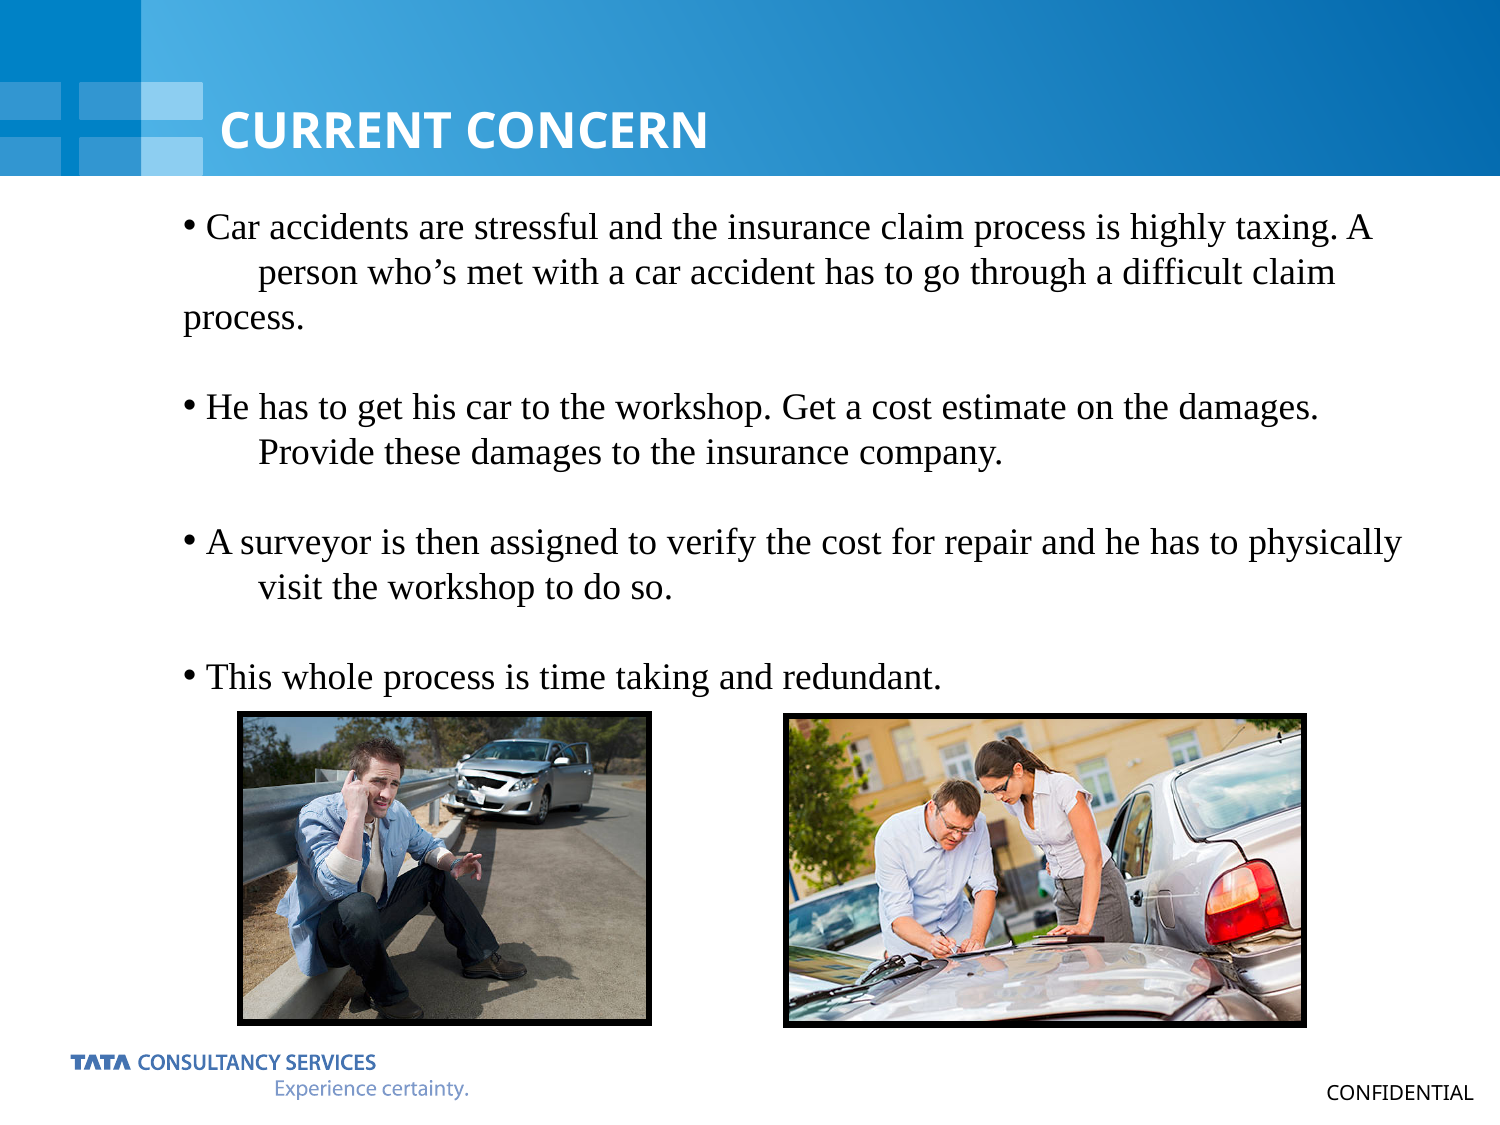

# CURRENT CONCERN
 Car accidents are stressful and the insurance claim process is highly taxing. A 		person who’s met with a car accident has to go through a difficult claim process.
 He has to get his car to the workshop. Get a cost estimate on the damages. 		Provide these damages to the insurance company.
 A surveyor is then assigned to verify the cost for repair and he has to physically 	visit the workshop to do so.
 This whole process is time taking and redundant.